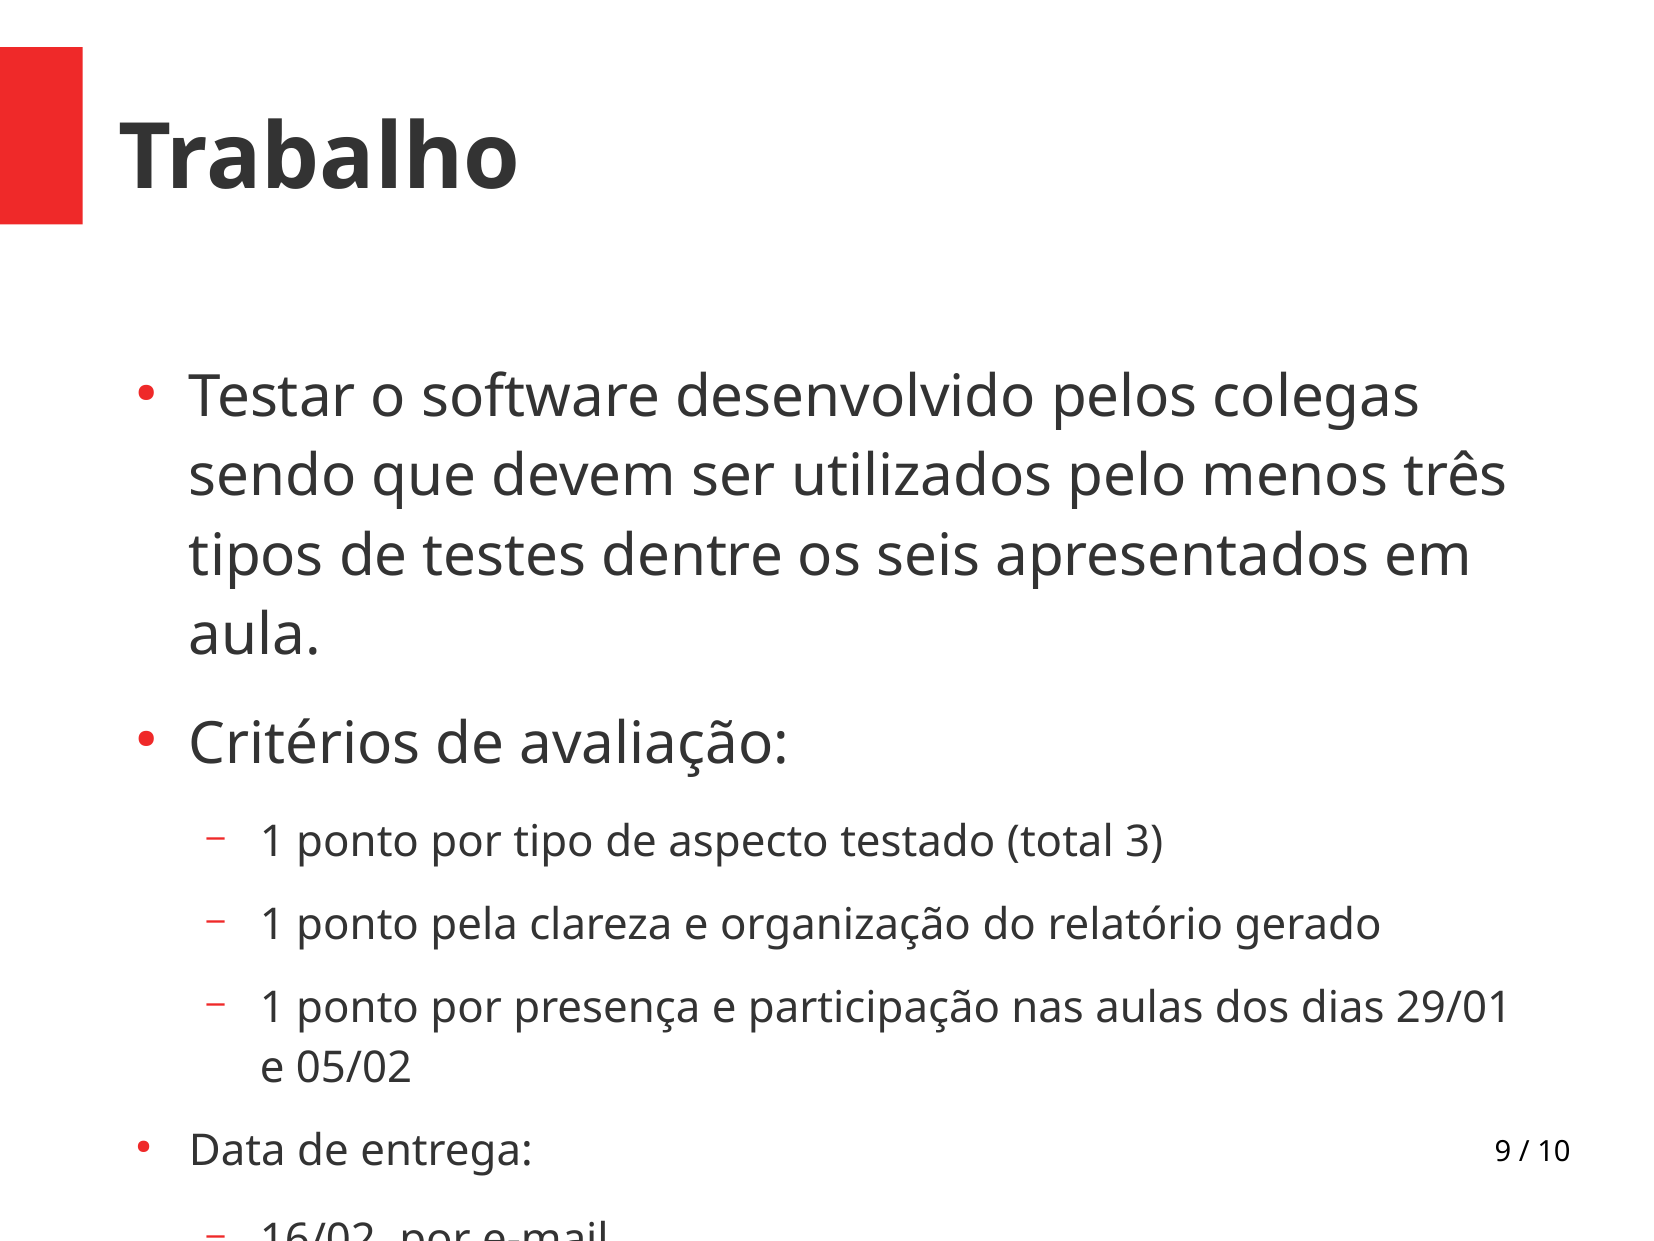

# Trabalho
Testar o software desenvolvido pelos colegas sendo que devem ser utilizados pelo menos três tipos de testes dentre os seis apresentados em aula.
Critérios de avaliação:
1 ponto por tipo de aspecto testado (total 3)
1 ponto pela clareza e organização do relatório gerado
1 ponto por presença e participação nas aulas dos dias 29/01 e 05/02
Data de entrega:
16/02, por e-mail
9